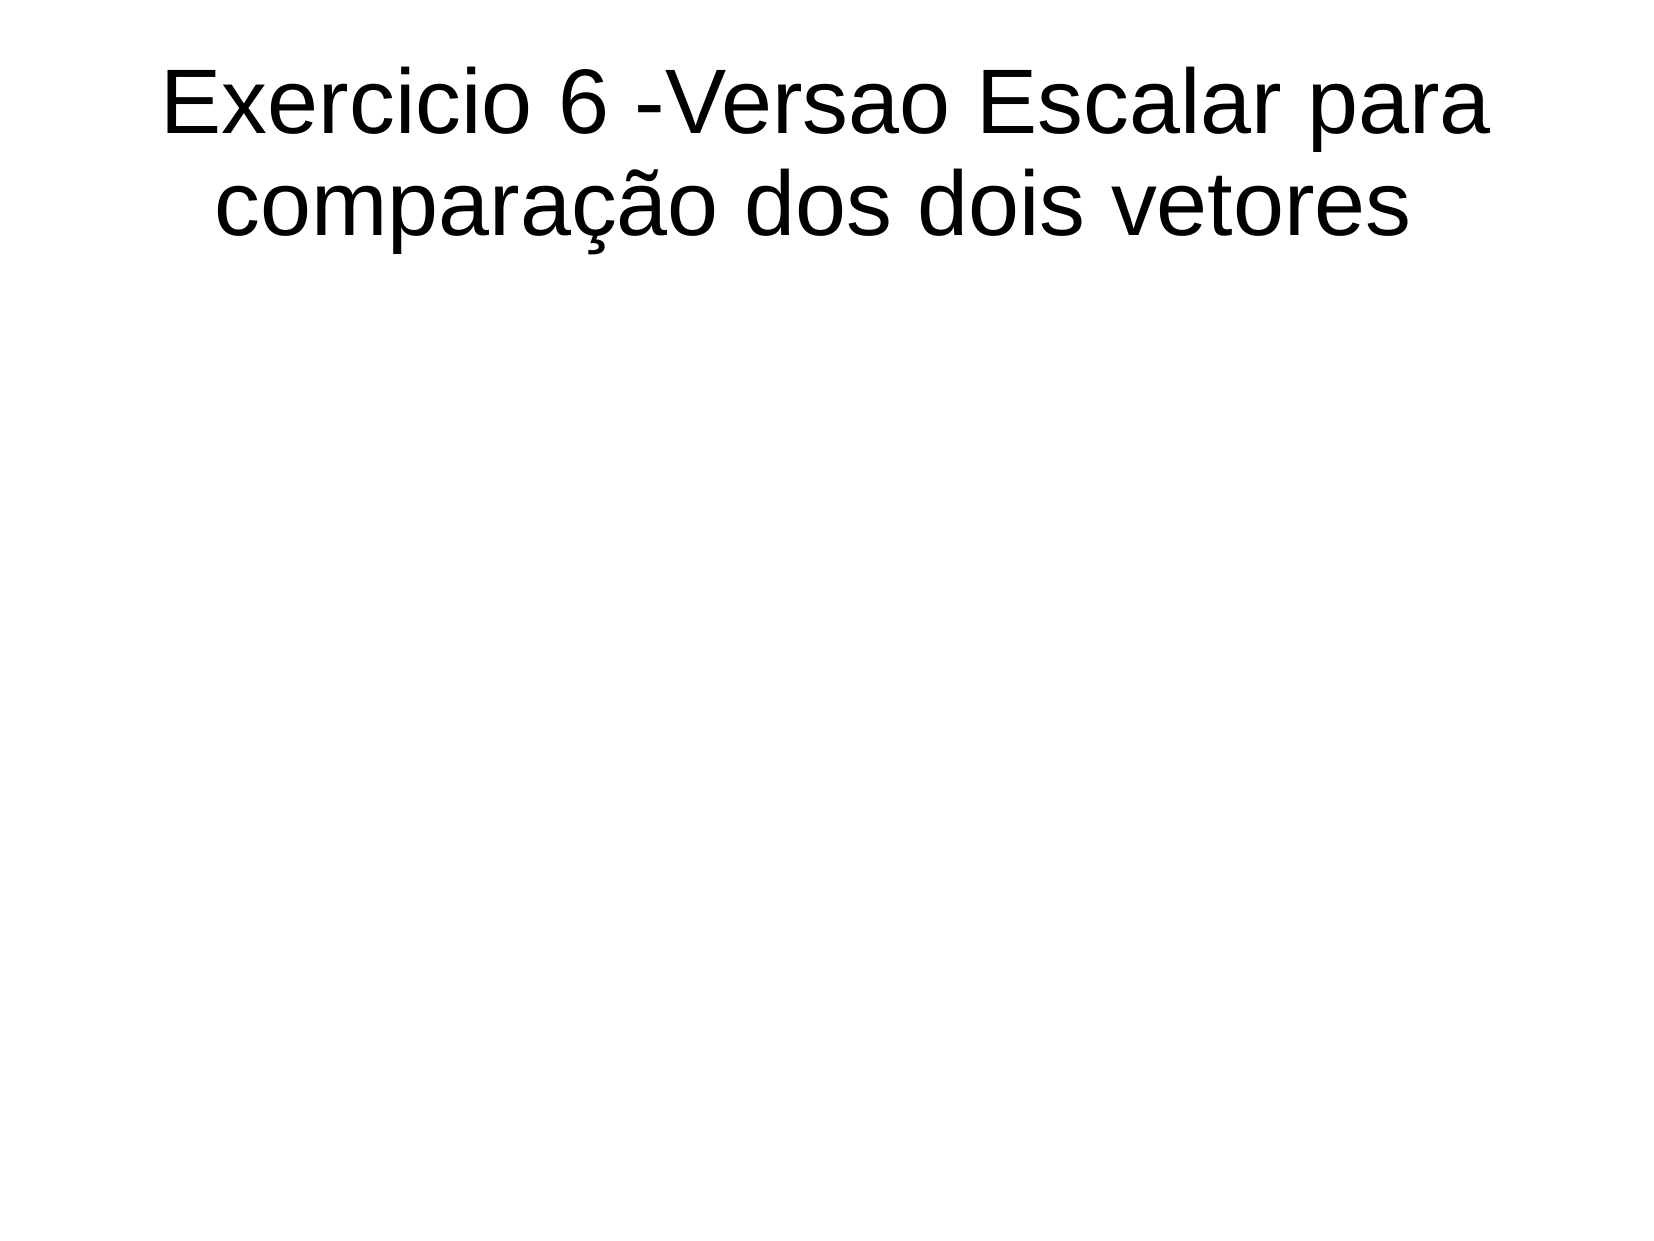

# Exercicio 6 -Versao Escalar para comparação dos dois vetores